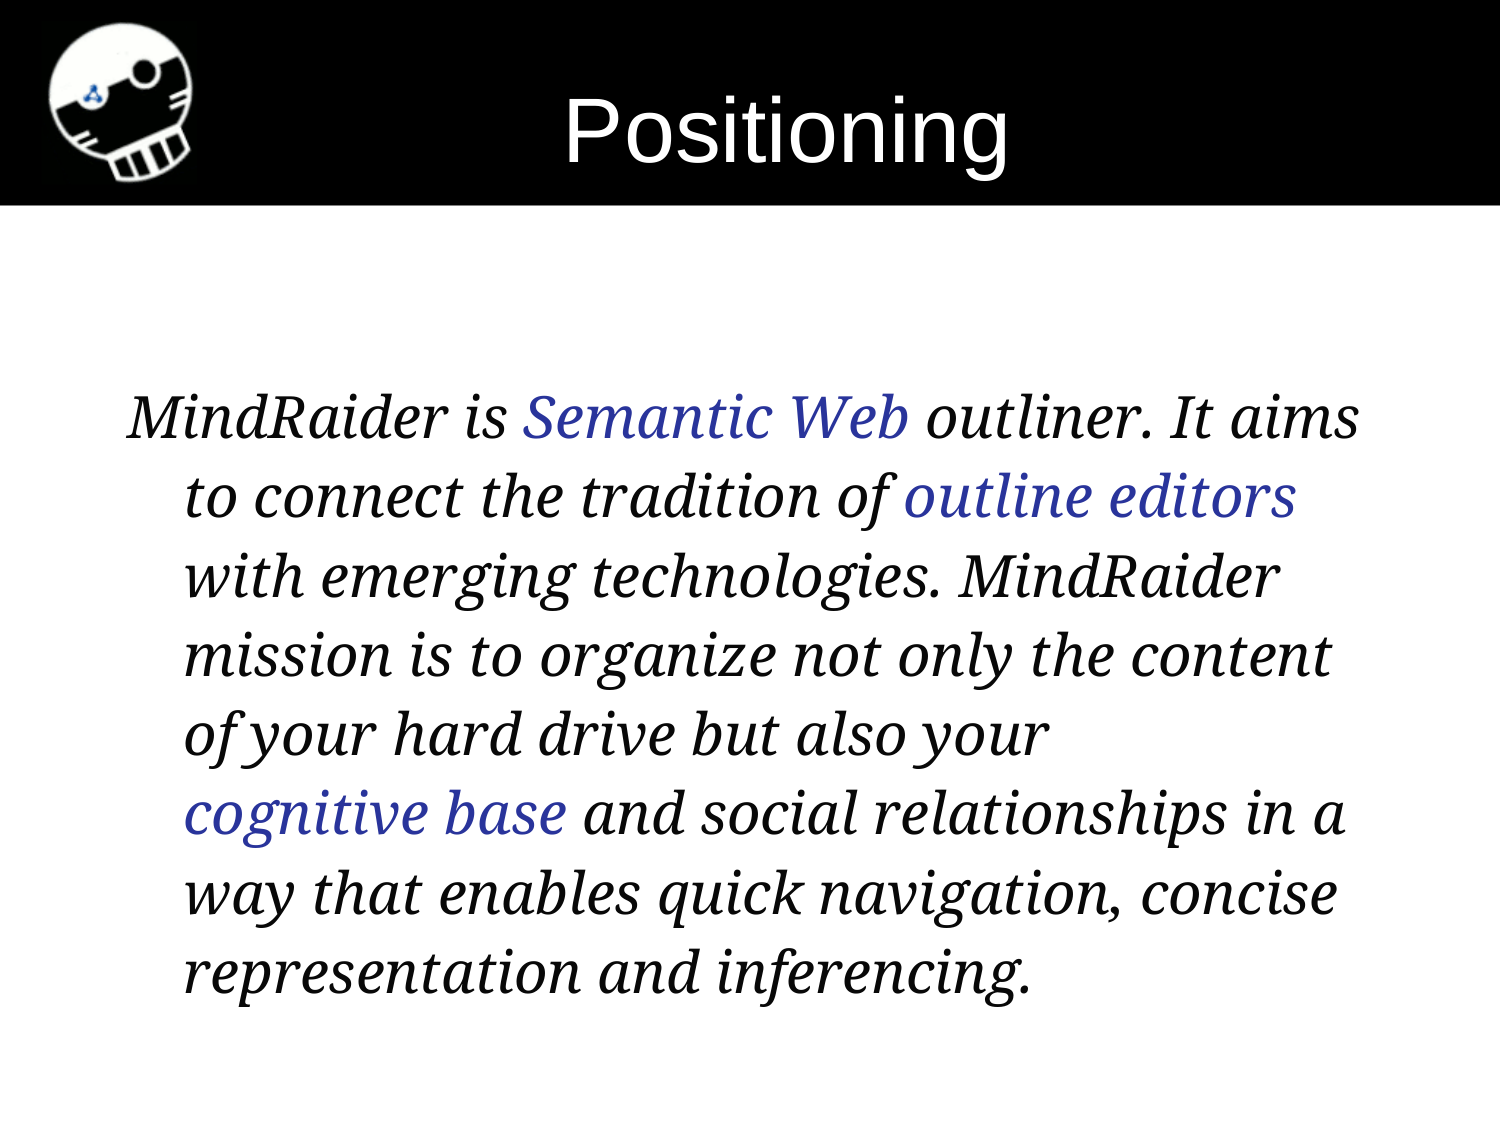

# Positioning
MindRaider is Semantic Web outliner. It aims to connect the tradition of outline editors with emerging technologies. MindRaider mission is to organize not only the content of your hard drive but also your cognitive base and social relationships in a way that enables quick navigation, concise representation and inferencing.